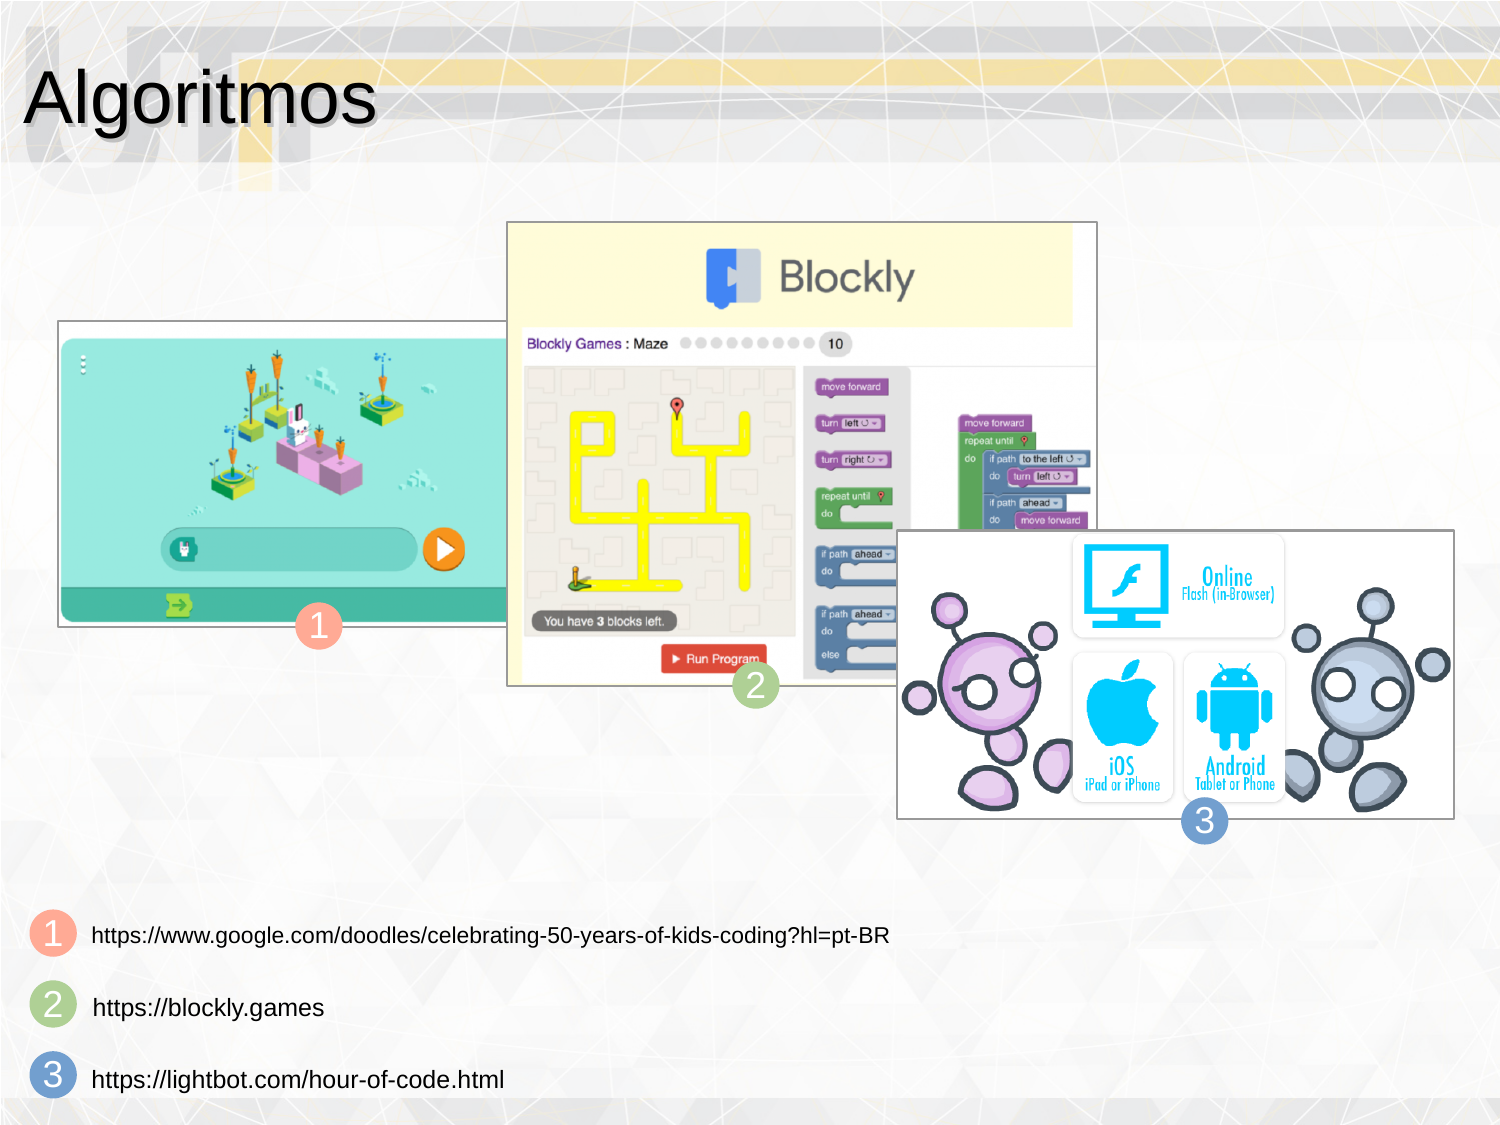

# Algoritmos
1
2
3
1
https://www.google.com/doodles/celebrating-50-years-of-kids-coding?hl=pt-BR
2
 https://blockly.games
3
https://lightbot.com/hour-of-code.html